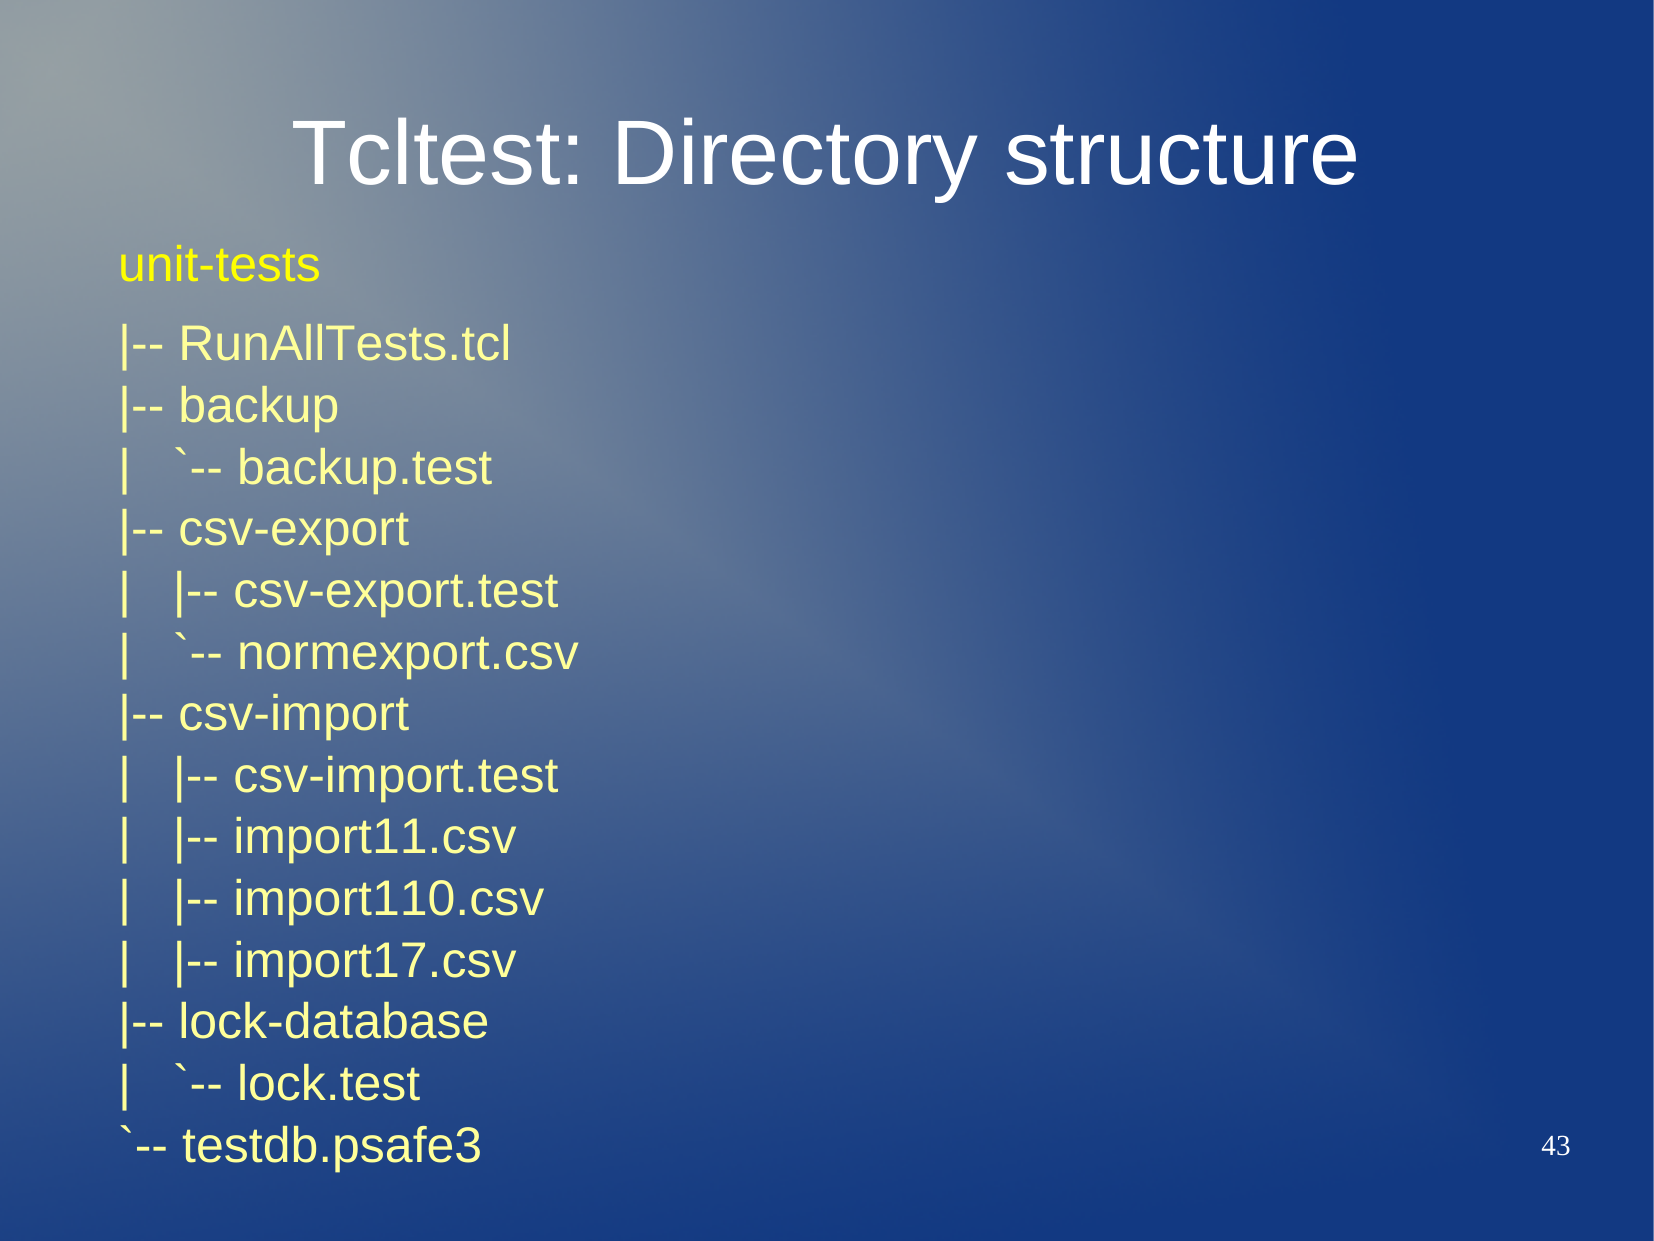

# Tcltest: Directory structure
unit-tests
|-- RunAllTests.tcl
|-- backup
| `-- backup.test
|-- csv-export
| |-- csv-export.test
| `-- normexport.csv
|-- csv-import
| |-- csv-import.test
| |-- import11.csv
| |-- import110.csv
| |-- import17.csv
|-- lock-database
| `-- lock.test
`-- testdb.psafe3
43